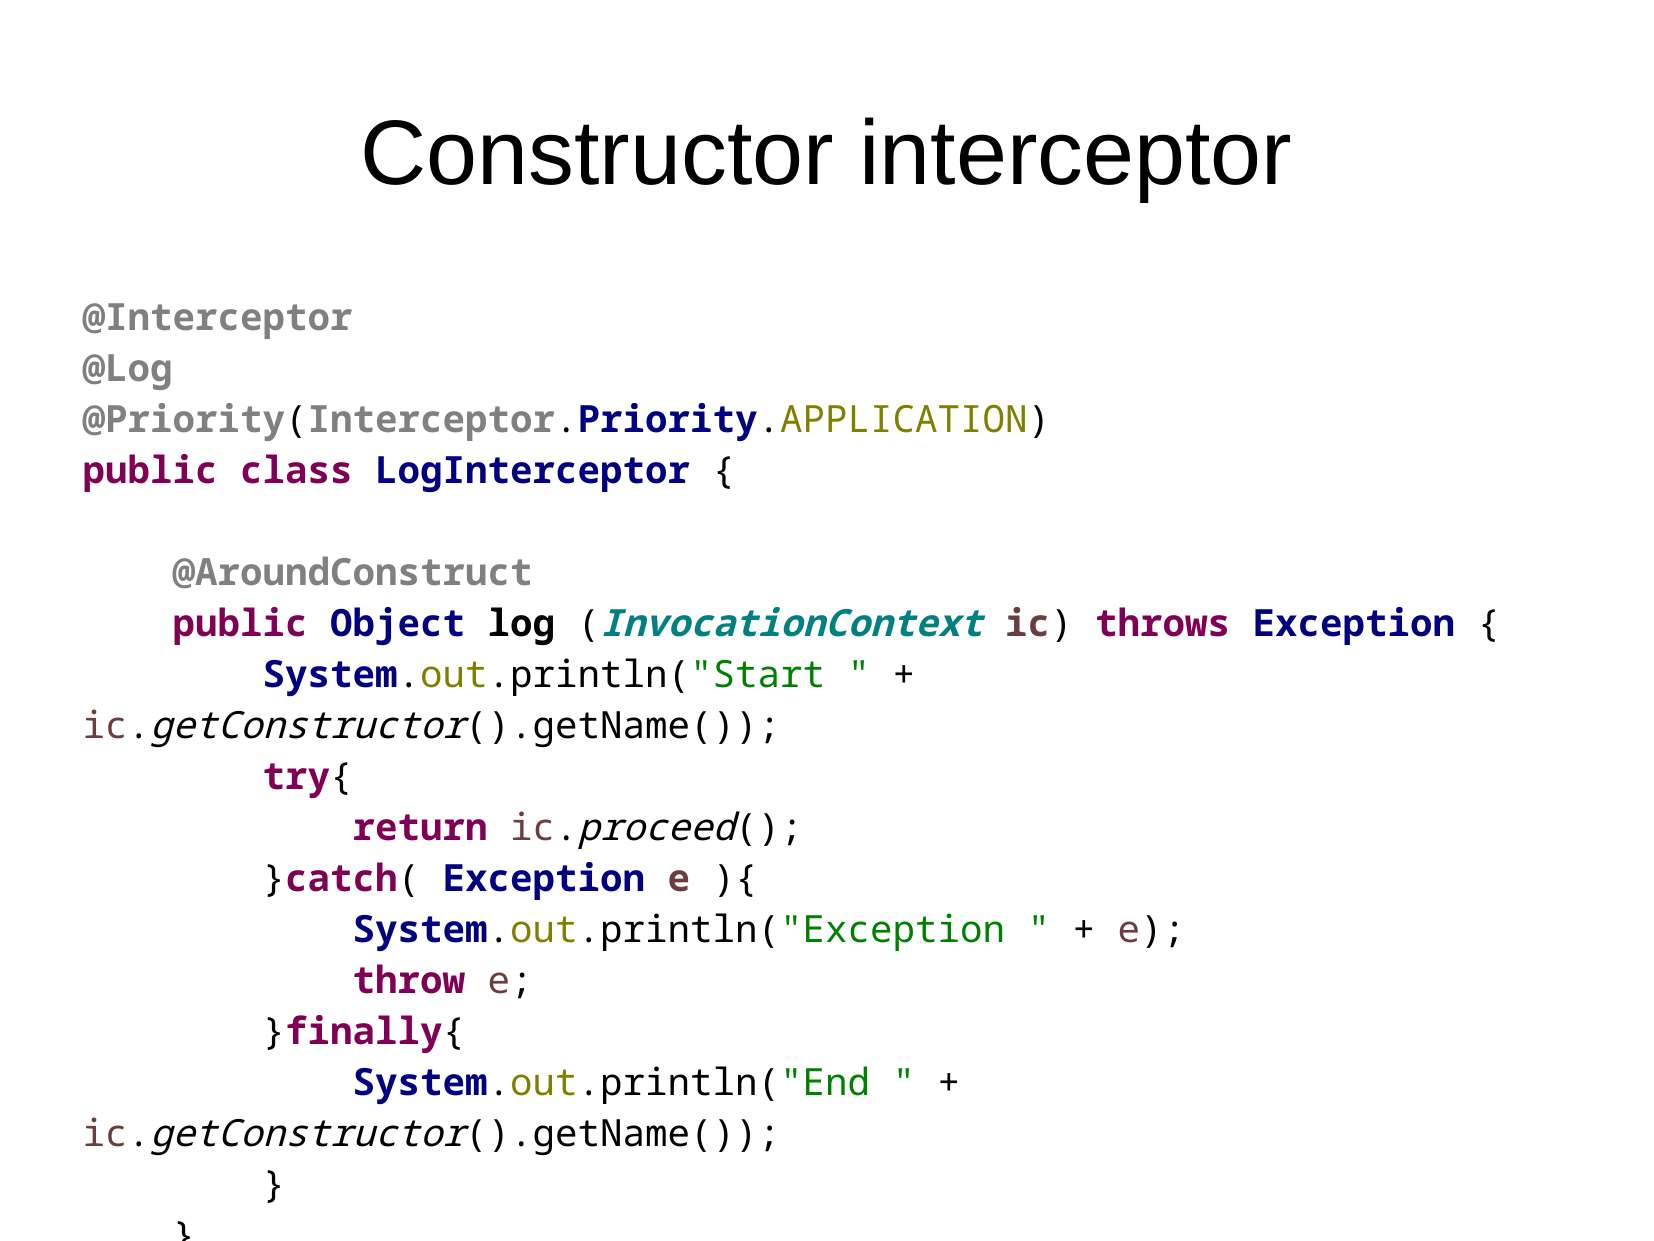

# Constructor interceptor
@Interceptor
@Log
@Priority(Interceptor.Priority.APPLICATION)
public class LogInterceptor {
 @AroundConstruct
 public Object log (InvocationContext ic) throws Exception {
 System.out.println("Start " + ic.getConstructor().getName());
 try{
 return ic.proceed();
 }catch( Exception e ){
 System.out.println("Exception " + e);
 throw e;
 }finally{
 System.out.println("End " + ic.getConstructor().getName());
 }
 }
}